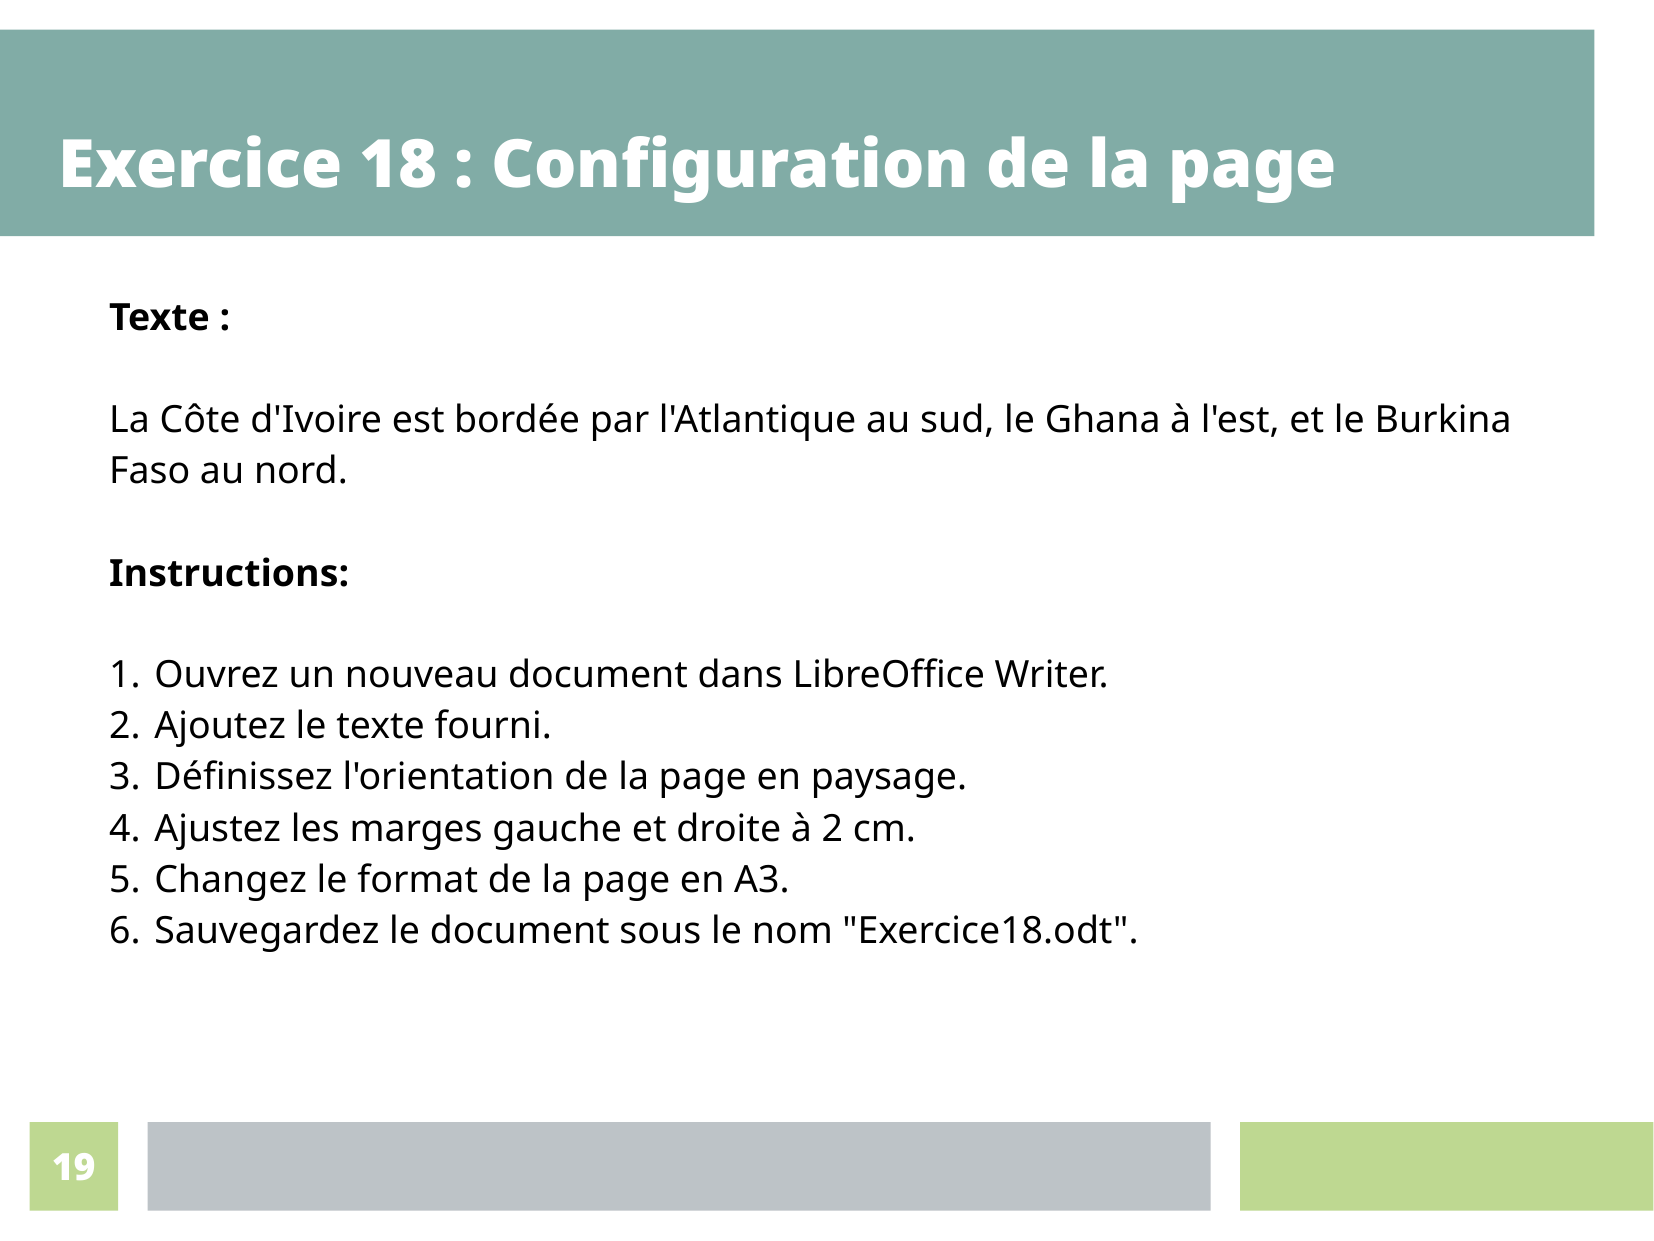

# Exercice 18 : Configuration de la page
Texte :
La Côte d'Ivoire est bordée par l'Atlantique au sud, le Ghana à l'est, et le Burkina Faso au nord.
Instructions:
 Ouvrez un nouveau document dans LibreOffice Writer.
 Ajoutez le texte fourni.
 Définissez l'orientation de la page en paysage.
 Ajustez les marges gauche et droite à 2 cm.
 Changez le format de la page en A3.
 Sauvegardez le document sous le nom "Exercice18.odt".
19